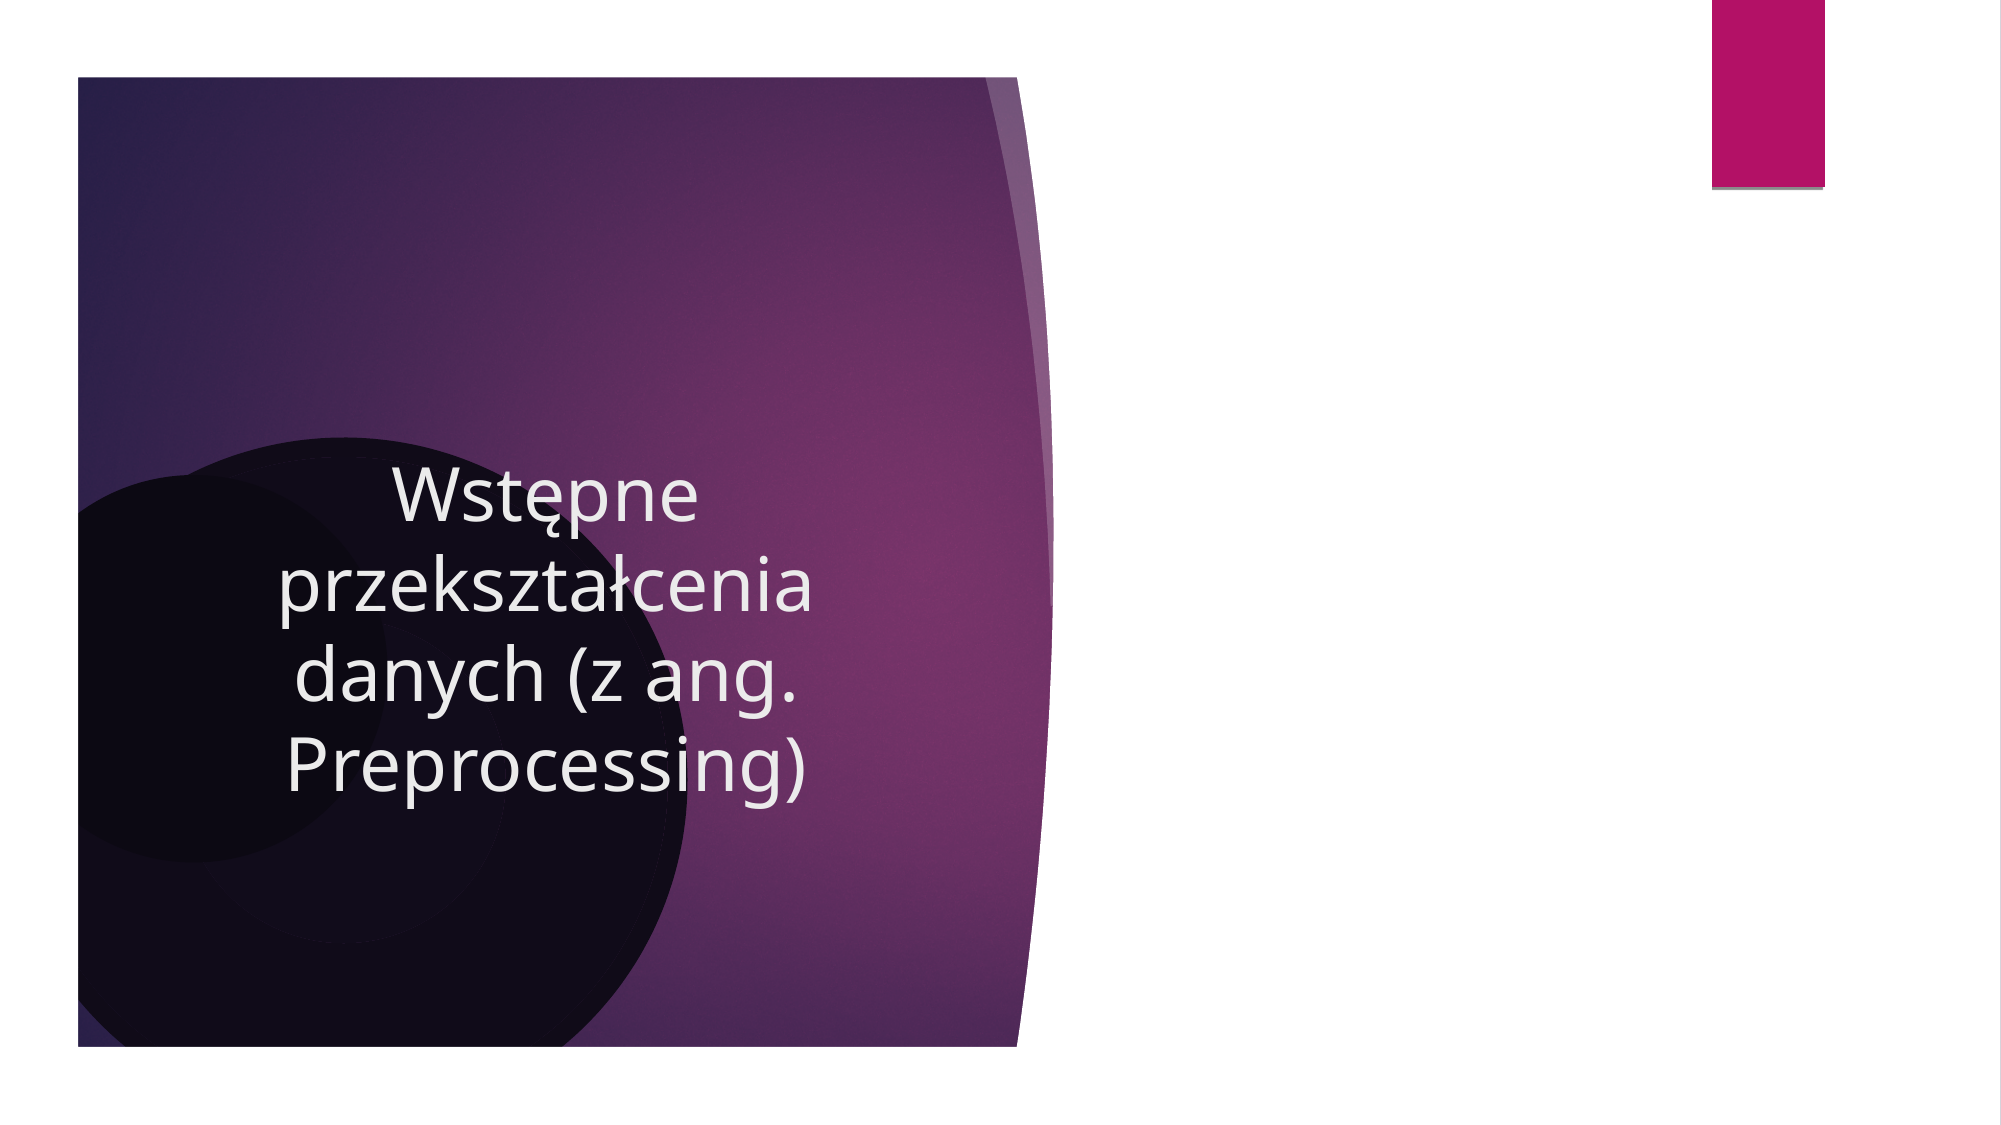

# Wstępne przekształcenia danych (z ang. Preprocessing)